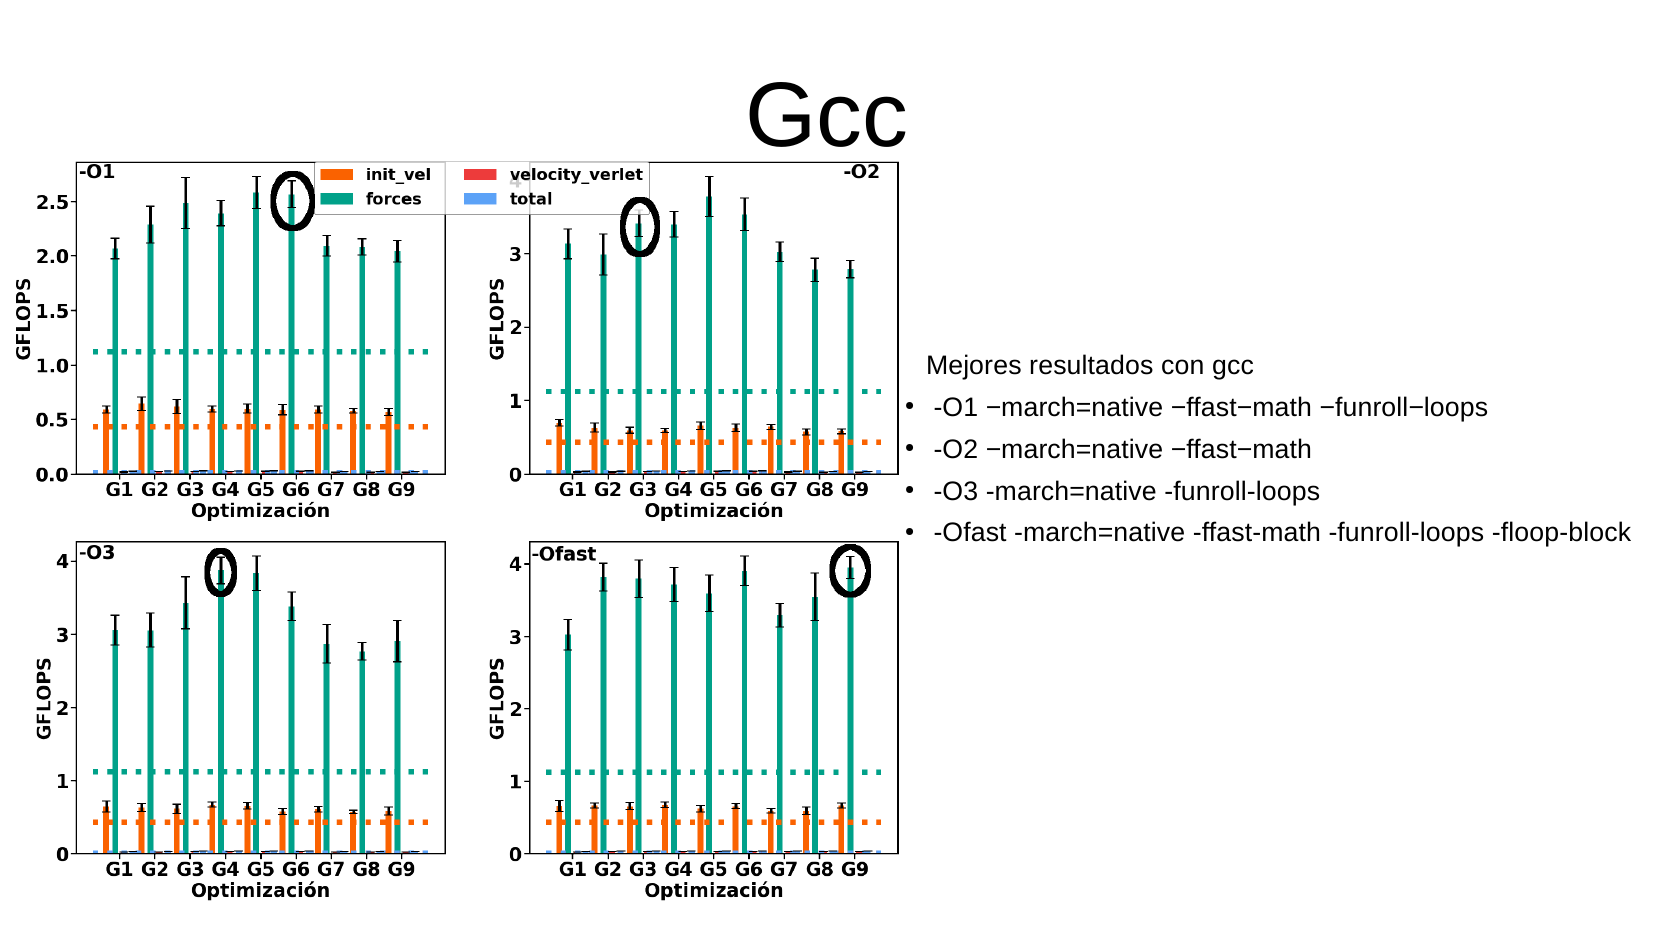

Mejores resultados con gcc
 -O1 −march=native −ffast−math −funroll−loops
 -O2 −march=native −ffast−math
 -O3 -march=native -funroll-loops
 -Ofast -march=native -ffast-math -funroll-loops -floop-block
# Gcc